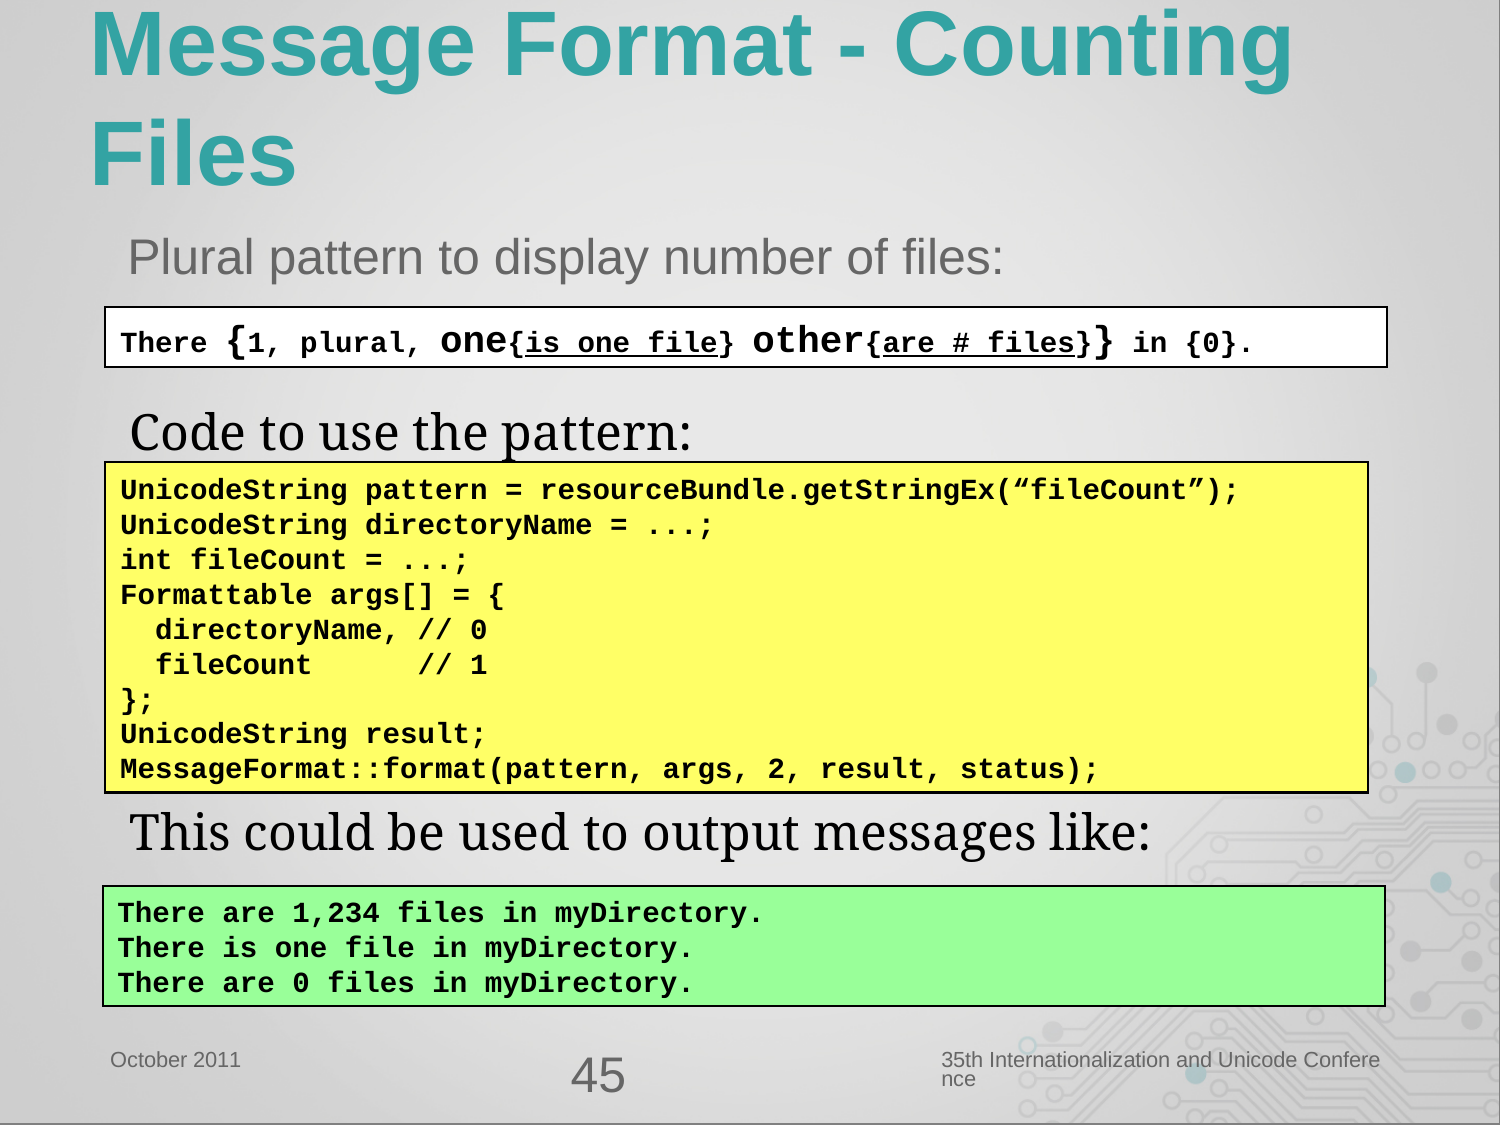

# Message Format - Counting Files
Plural pattern to display number of files:
There {1, plural, one{is one file} other{are # files}} in {0}.
Code to use the pattern:
UnicodeString pattern = resourceBundle.getStringEx(“fileCount”);
UnicodeString directoryName = ...;
int fileCount = ...;
Formattable args[] = {
 directoryName, // 0
 fileCount // 1
};
UnicodeString result;
MessageFormat::format(pattern, args, 2, result, status);
This could be used to output messages like:
There are 1,234 files in myDirectory.
There is one file in myDirectory.
There are 0 files in myDirectory.
October 2011
45
35th Internationalization and Unicode Conference